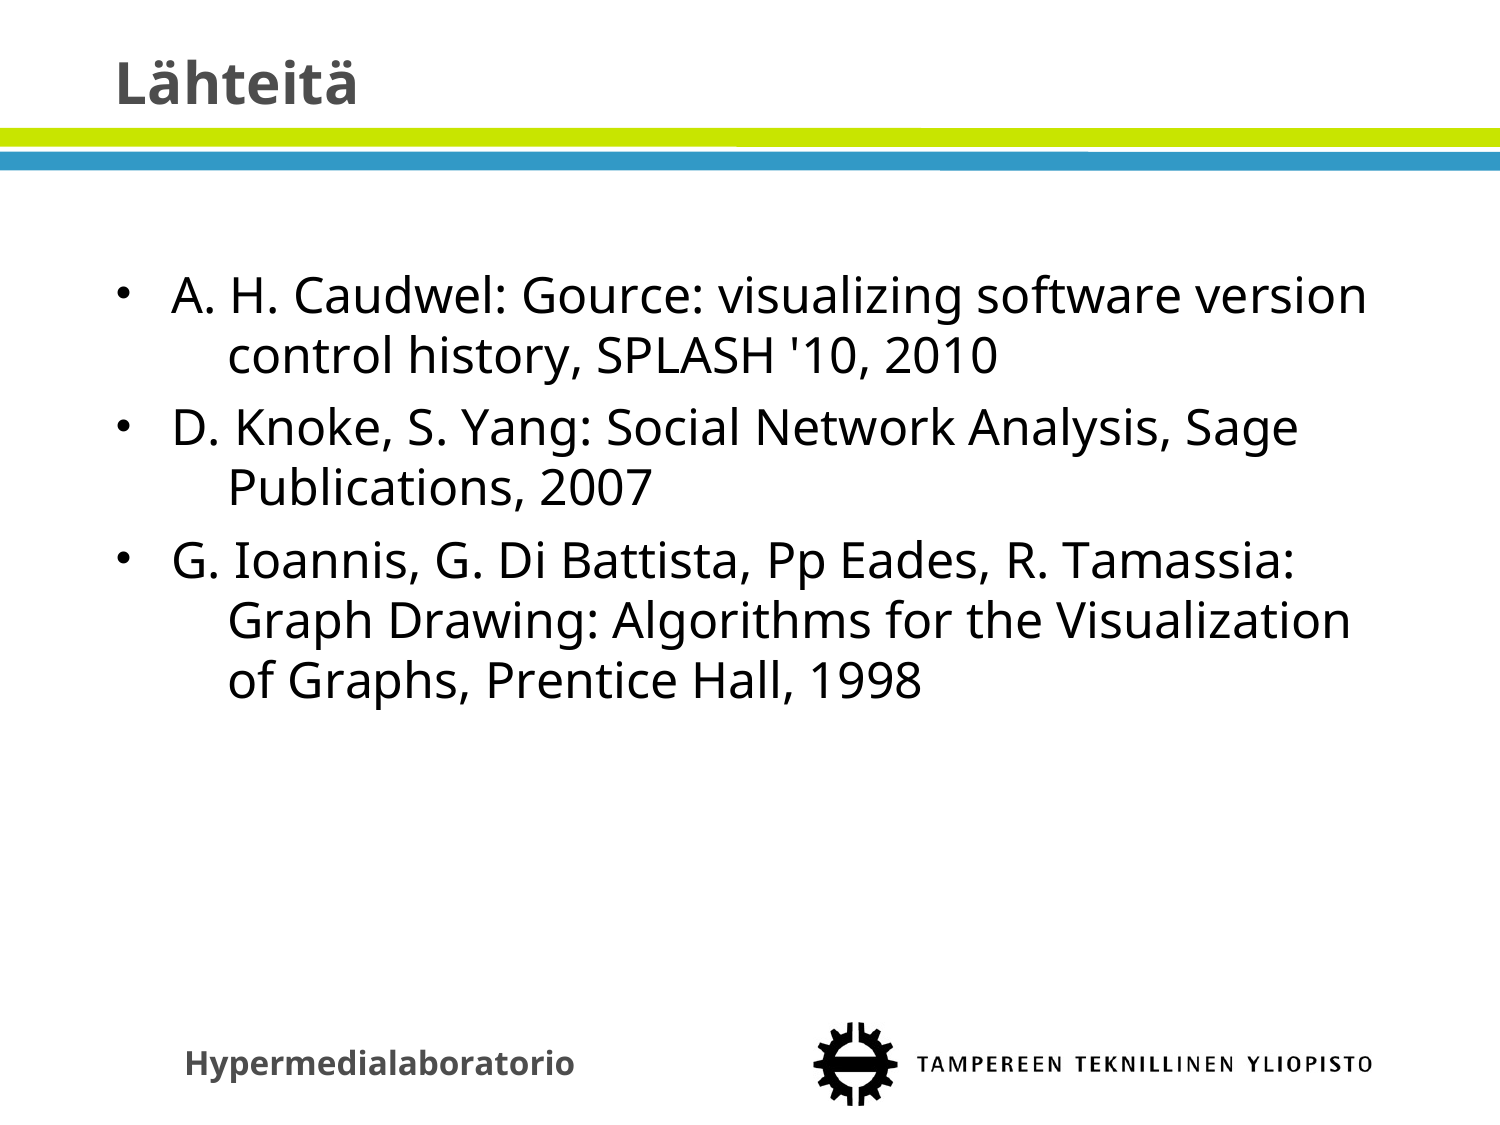

# Lähteitä
A. H. Caudwel: Gource: visualizing software version control history, SPLASH '10, 2010
D. Knoke, S. Yang: Social Network Analysis, Sage Publications, 2007
G. Ioannis, G. Di Battista, Pp Eades, R. Tamassia: Graph Drawing: Algorithms for the Visualization of Graphs, Prentice Hall, 1998